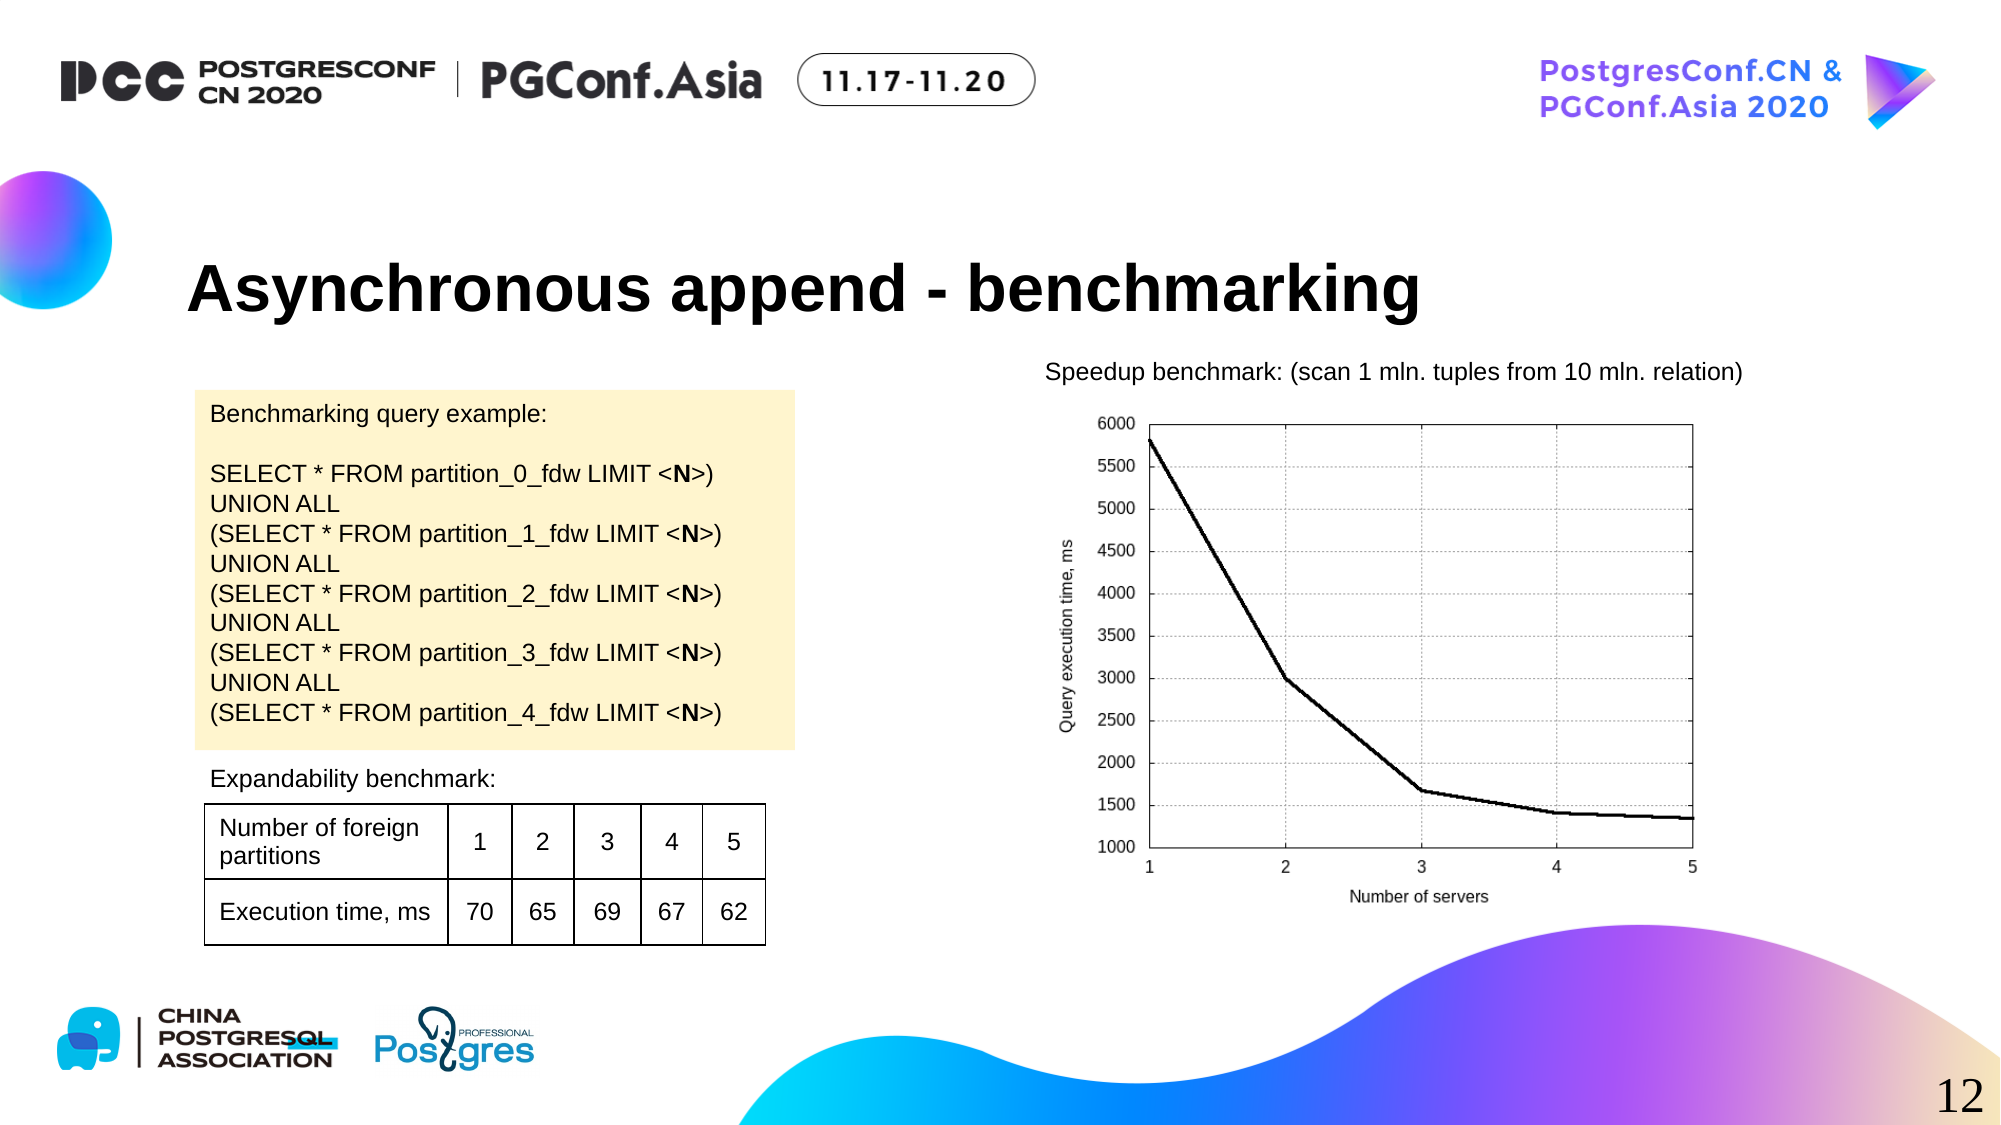

Asynchronous append - benchmarking
Speedup benchmark: (scan 1 mln. tuples from 10 mln. relation)
Benchmarking query example:
SELECT * FROM partition_0_fdw LIMIT <N>) UNION ALL
(SELECT * FROM partition_1_fdw LIMIT <N>) UNION ALL
(SELECT * FROM partition_2_fdw LIMIT <N>) UNION ALL
(SELECT * FROM partition_3_fdw LIMIT <N>) UNION ALL
(SELECT * FROM partition_4_fdw LIMIT <N>)
Expandability benchmark:
| Number of foreign partitions | 1 | 2 | 3 | 4 | 5 |
| --- | --- | --- | --- | --- | --- |
| Execution time, ms | 70 | 65 | 69 | 67 | 62 |